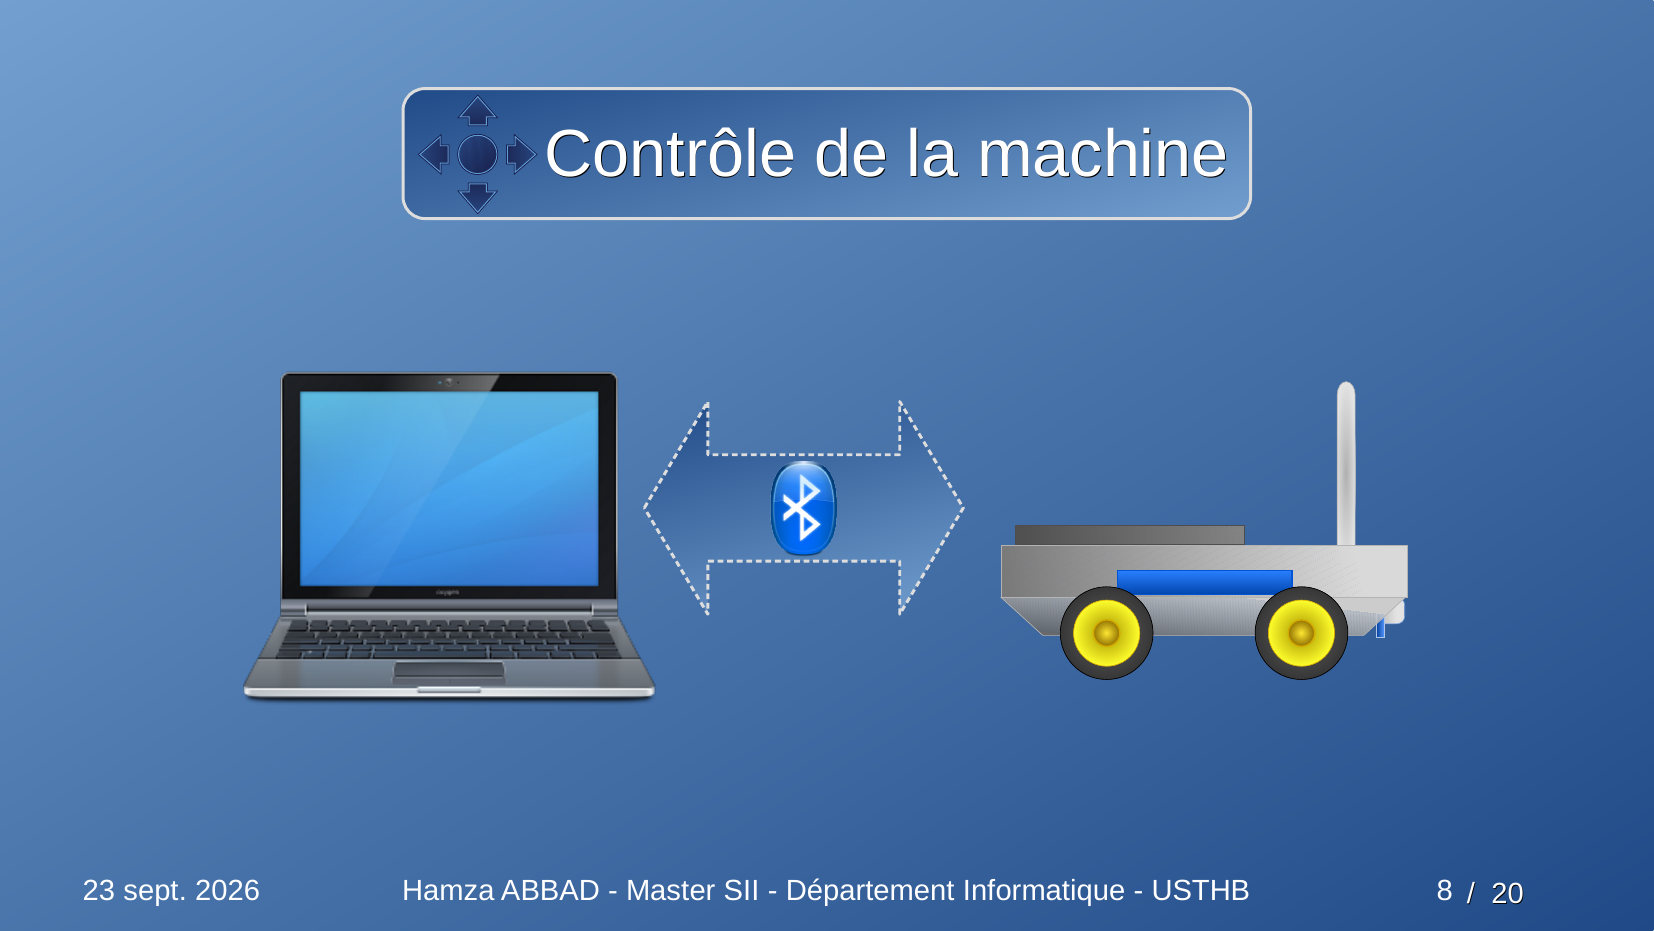

Contrôle de la machine
Hamza ABBAD - Master SII - Département Informatique - USTHB
8